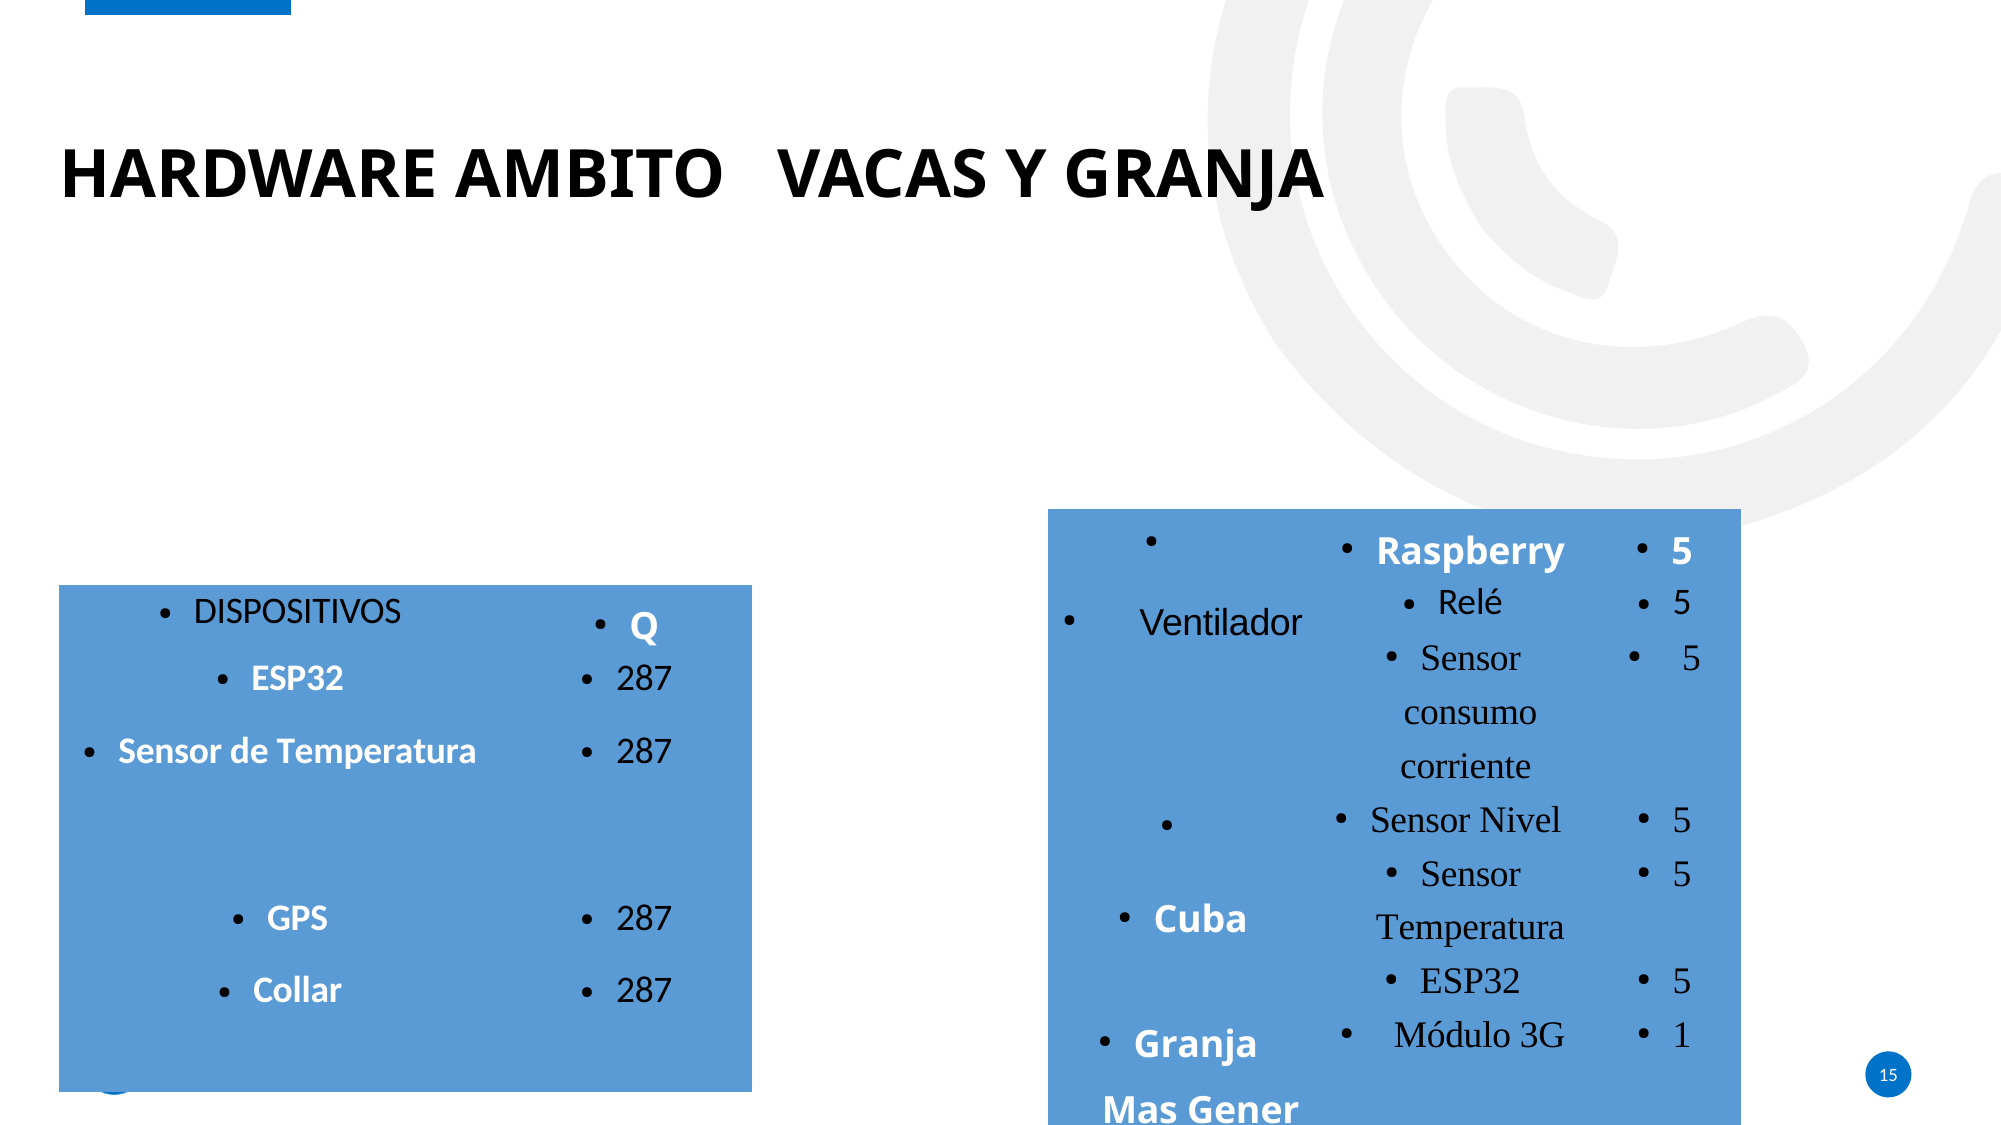

# Hardware ambito vacas y granja
### Chart
| Category |
|---|| Ventilador | Raspberry | 5 |
| --- | --- | --- |
| | Relé | 5 |
| | Sensor consumo corriente | 5 |
| Cuba | Sensor Nivel | 5 |
| | Sensor Temperatura | 5 |
| | ESP32 | 5 |
| Granja Mas Gener | Módulo 3G | 1 |
| DISPOSITIVOS | Q |
| --- | --- |
| ESP32 | 287 |
| Sensor de Temperatura | 287 |
| GPS | 287 |
| Collar | 287 |